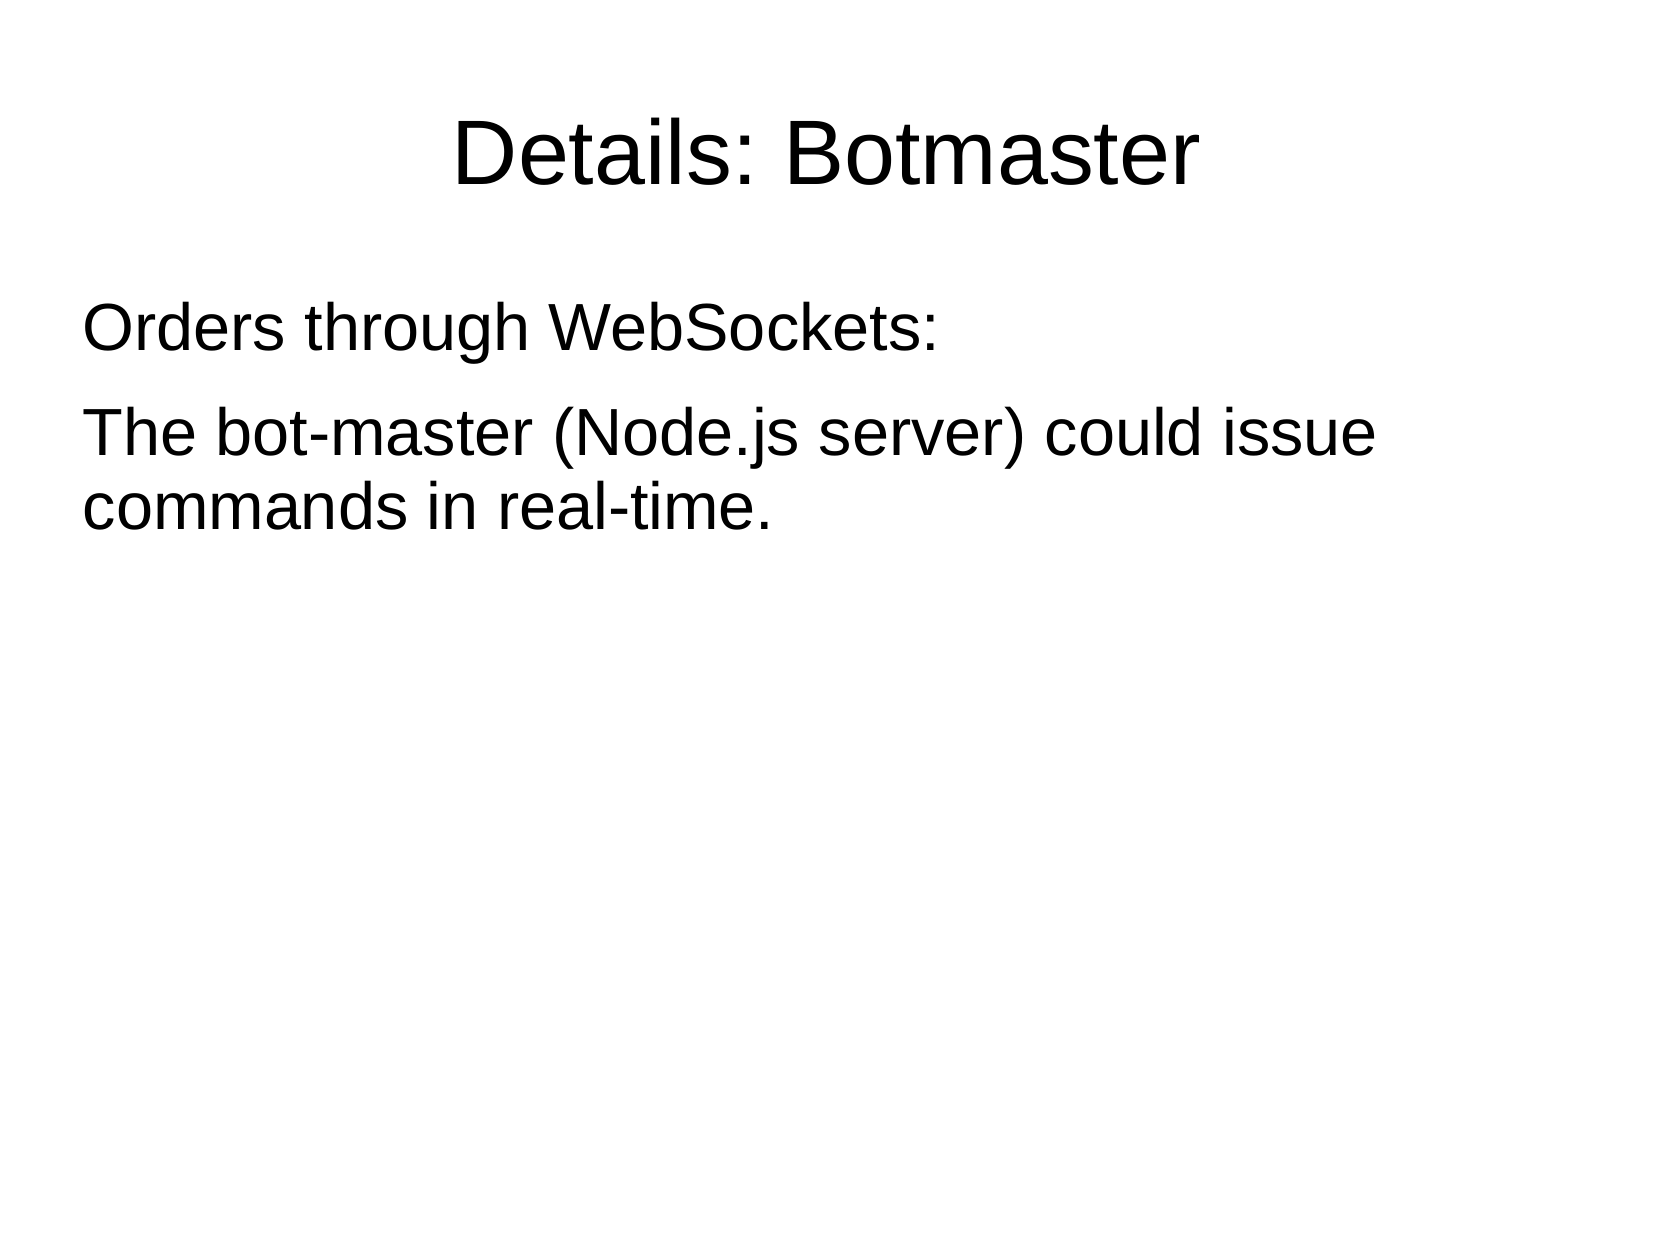

# Details: Botmaster
Orders through WebSockets:
The bot-master (Node.js server) could issue commands in real-time.